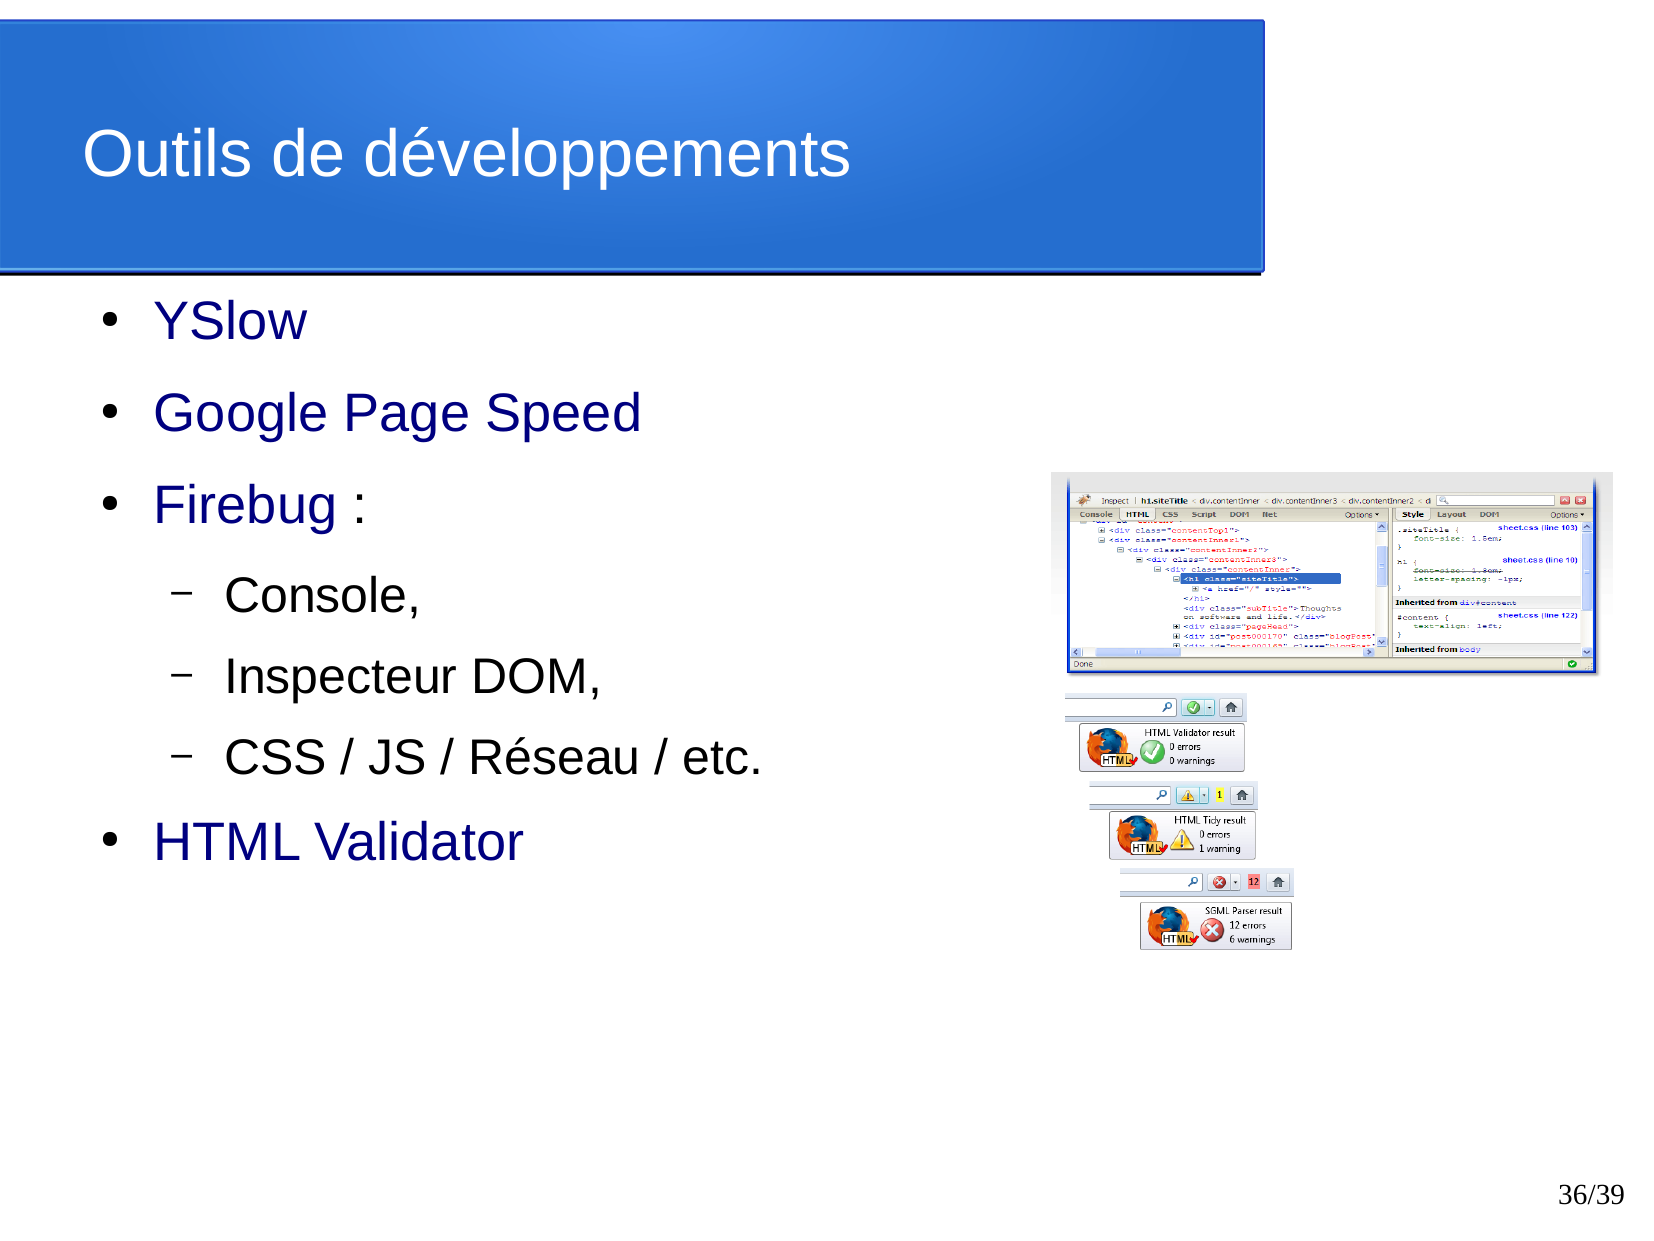

# Outils de développements
YSlow
Google Page Speed
Firebug :
Console,
Inspecteur DOM,
CSS / JS / Réseau / etc.
HTML Validator